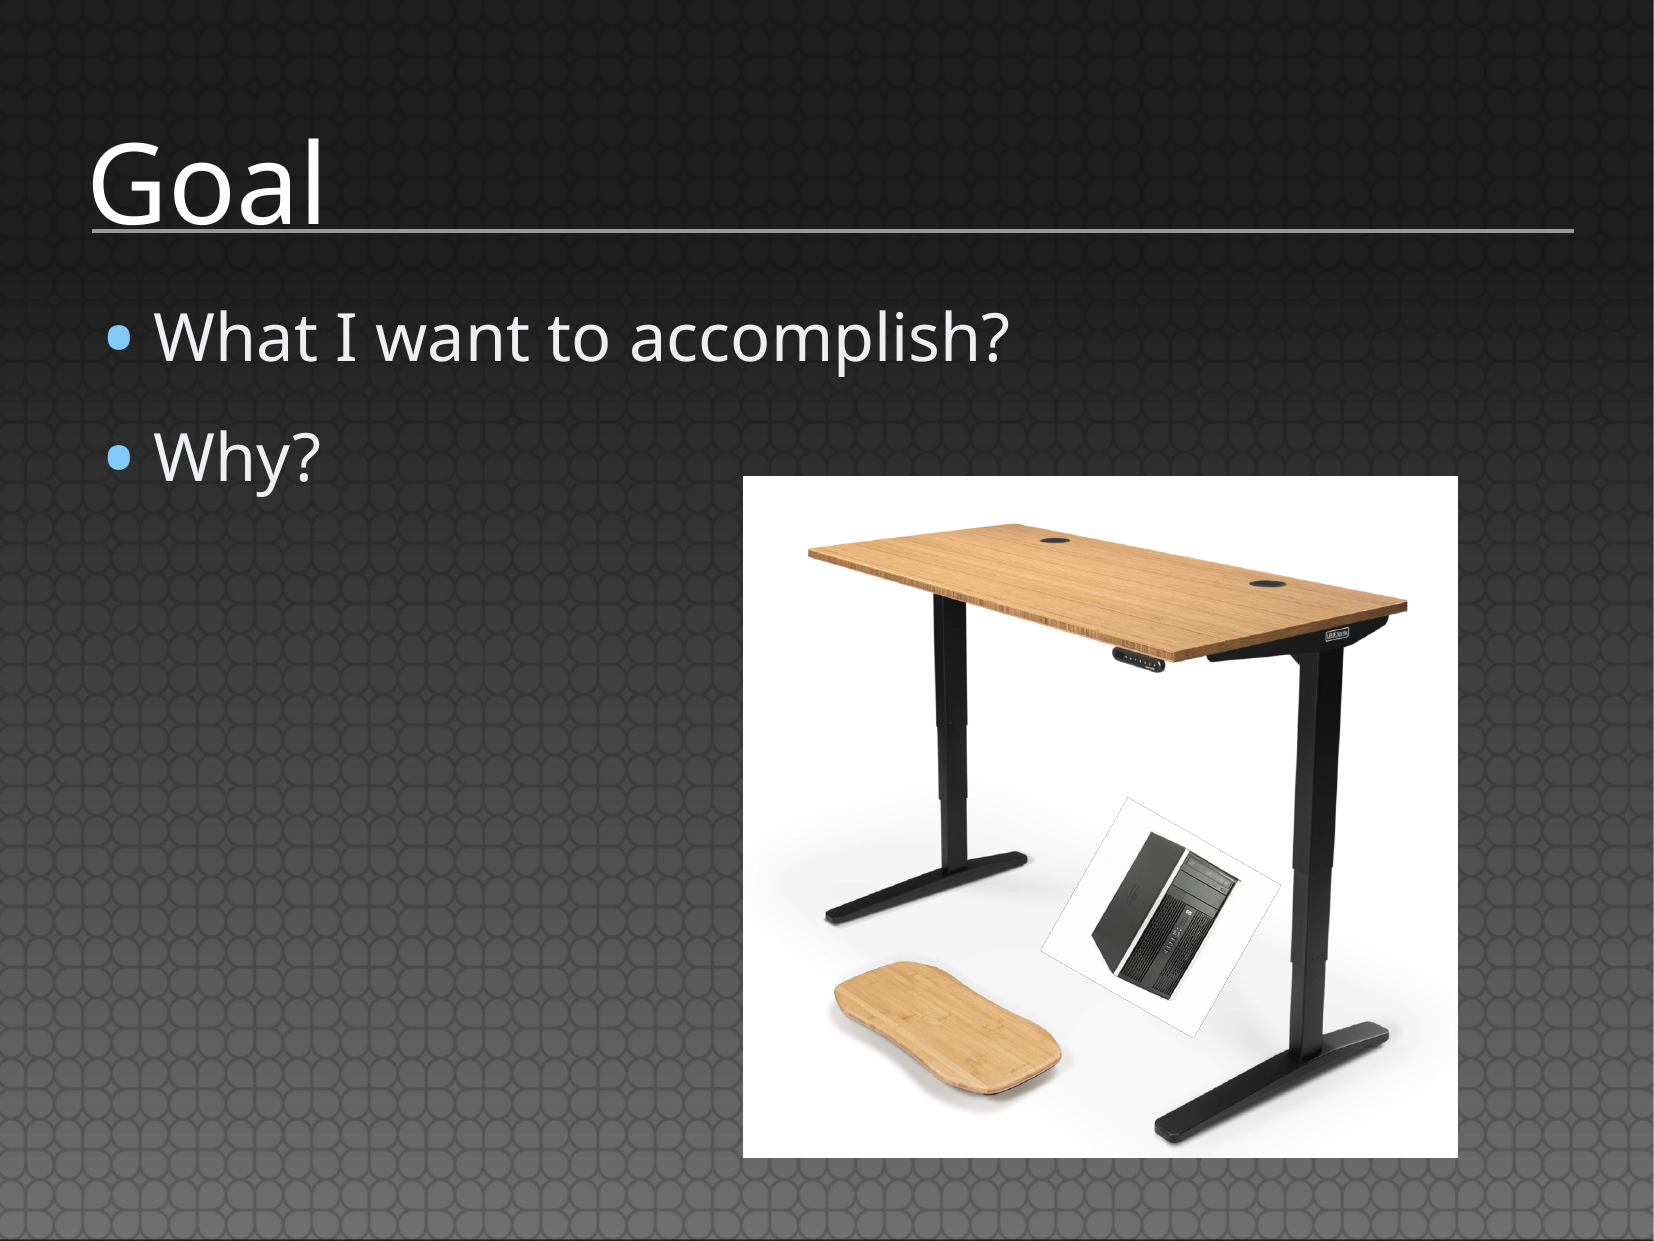

# Goal
What I want to accomplish?
Why?